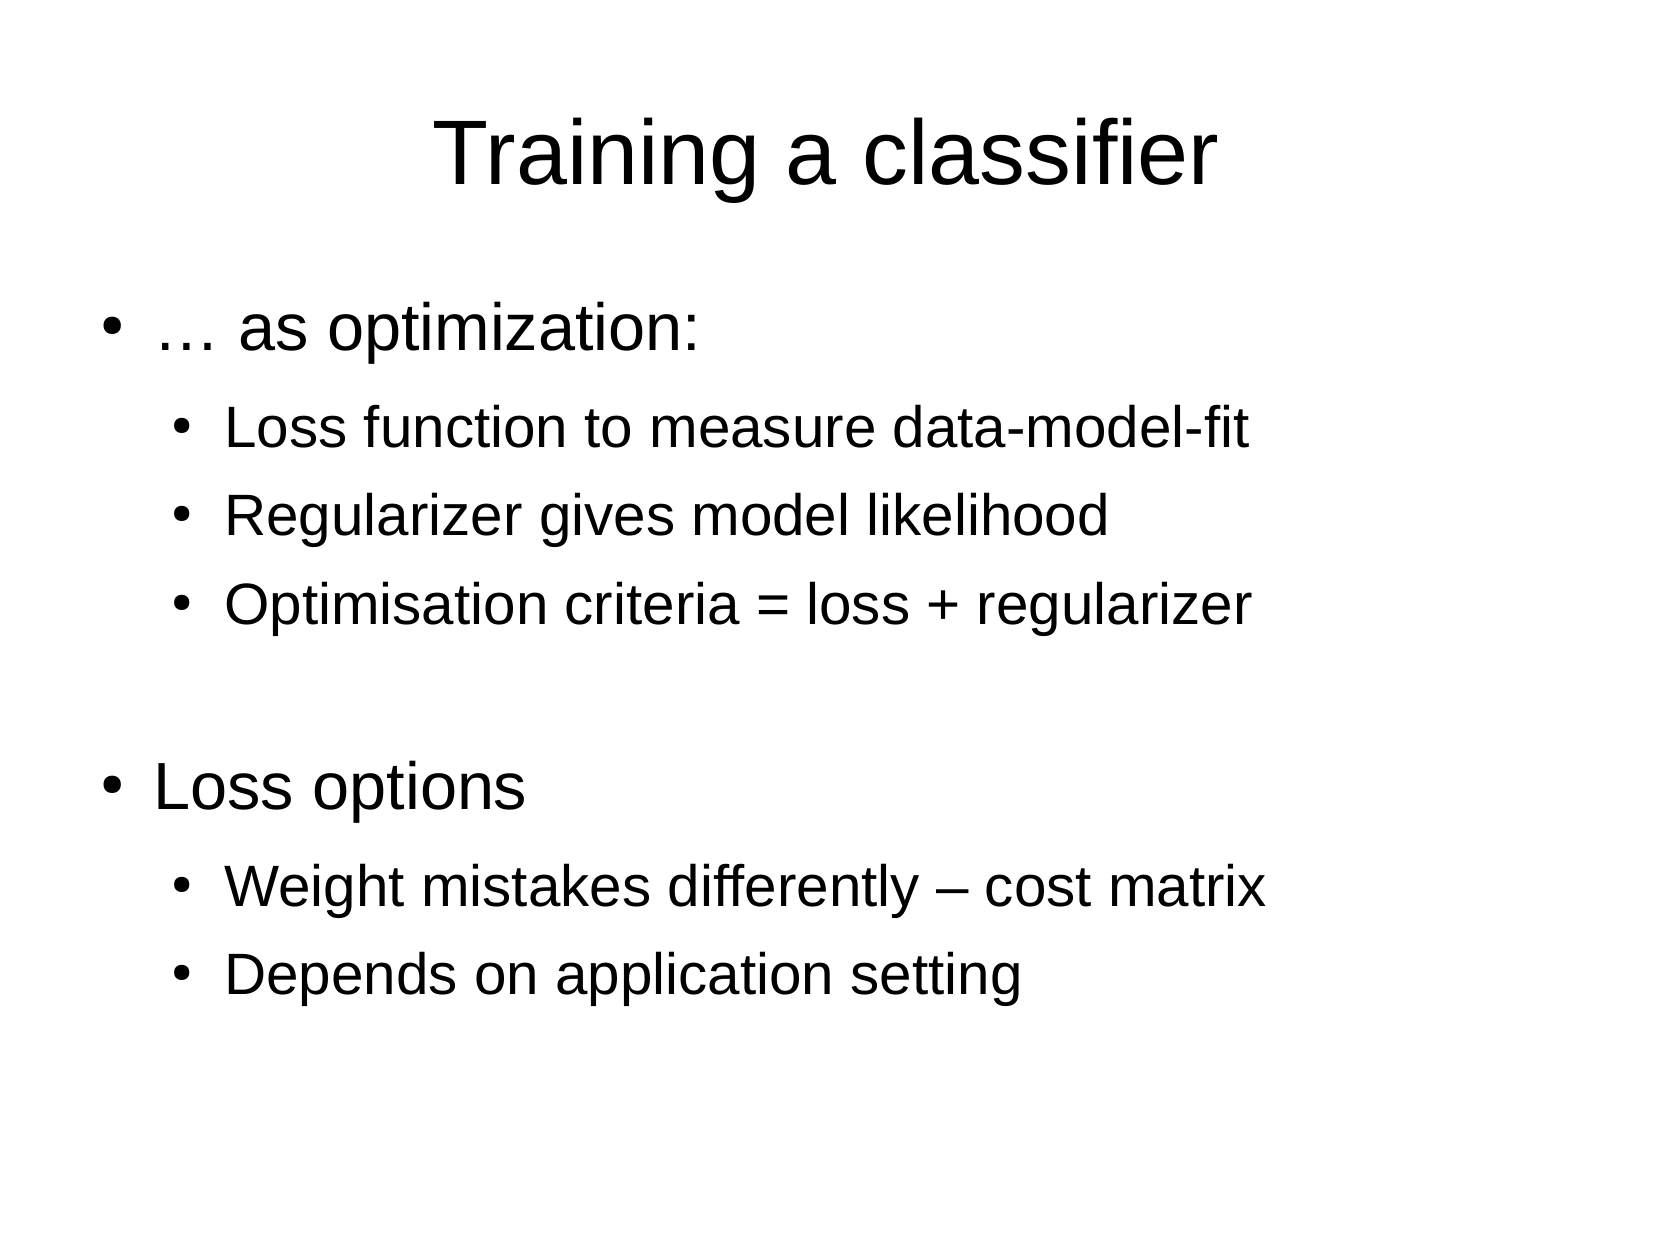

# Training a classifier
… as optimization:
Loss function to measure data-model-fit
Regularizer gives model likelihood
Optimisation criteria = loss + regularizer
Loss options
Weight mistakes differently – cost matrix
Depends on application setting